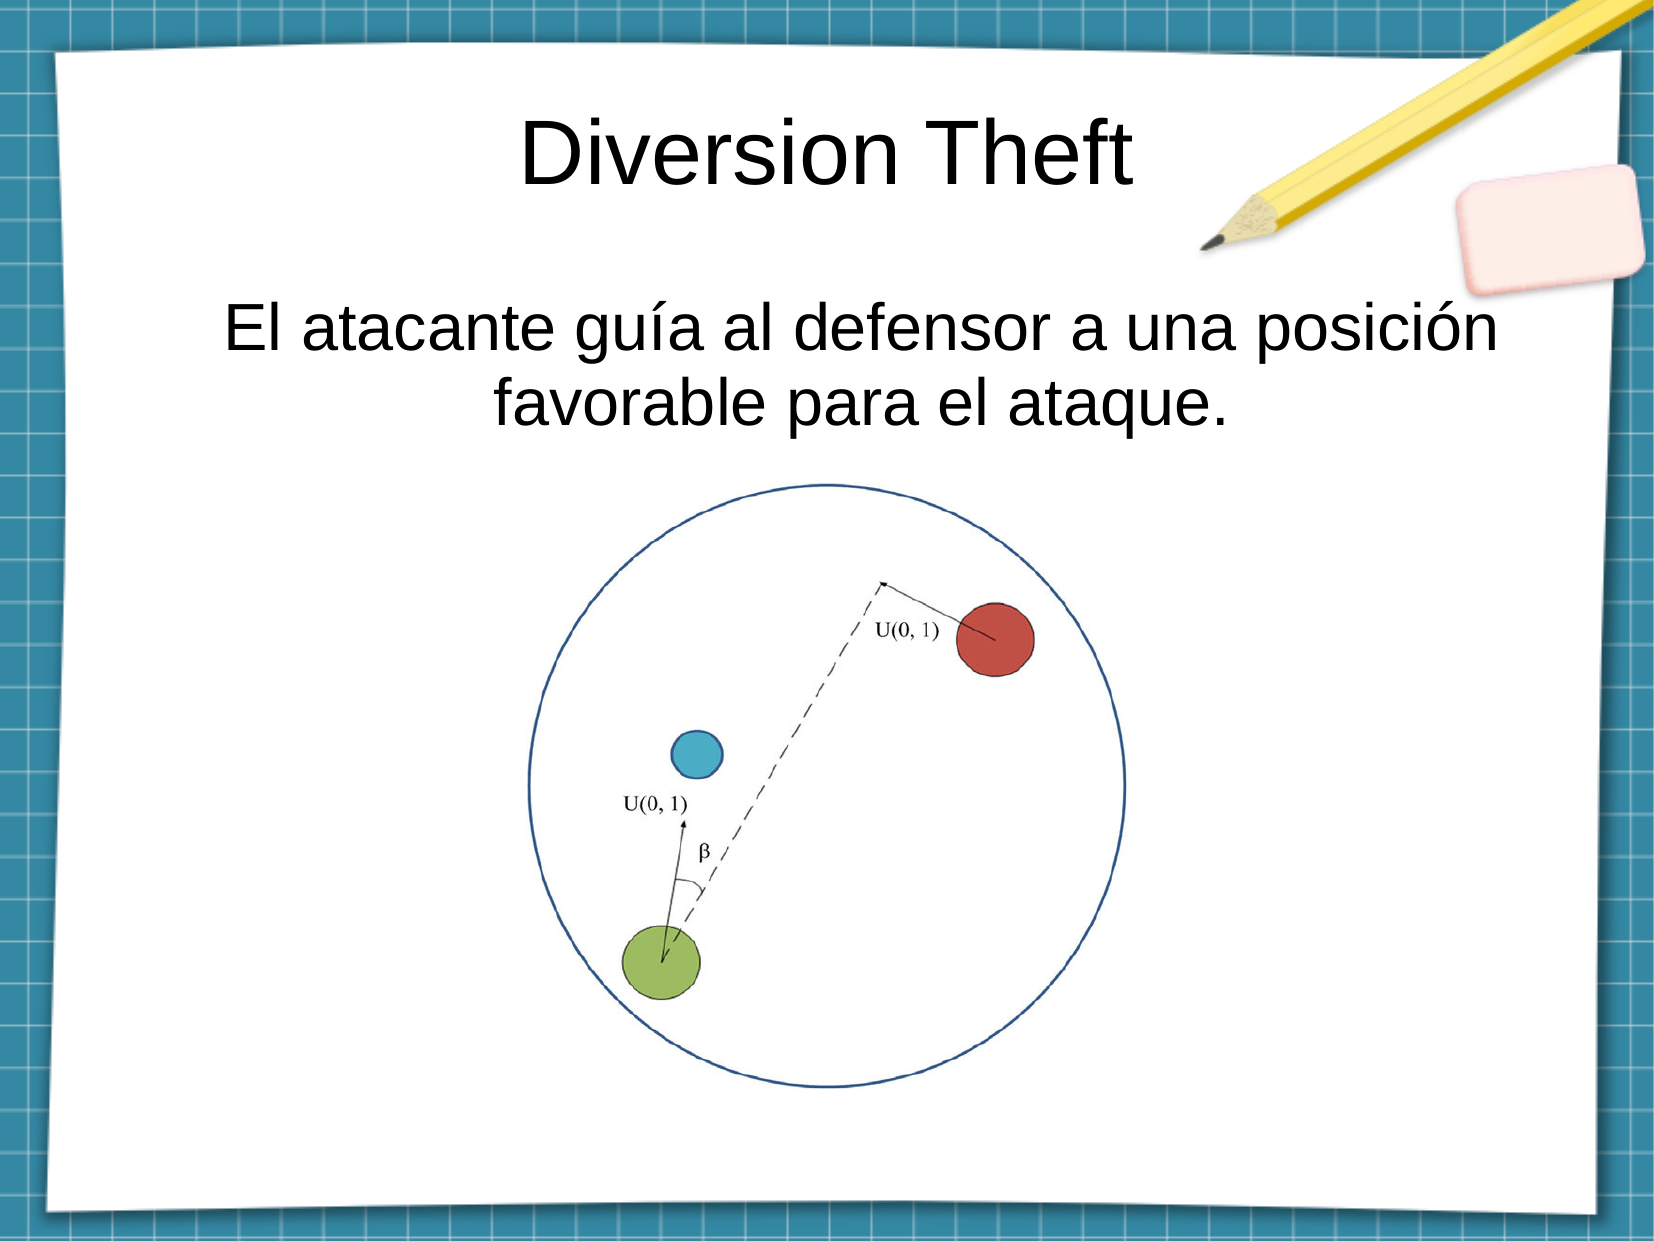

# Diversion Theft
El atacante guía al defensor a una posición favorable para el ataque.